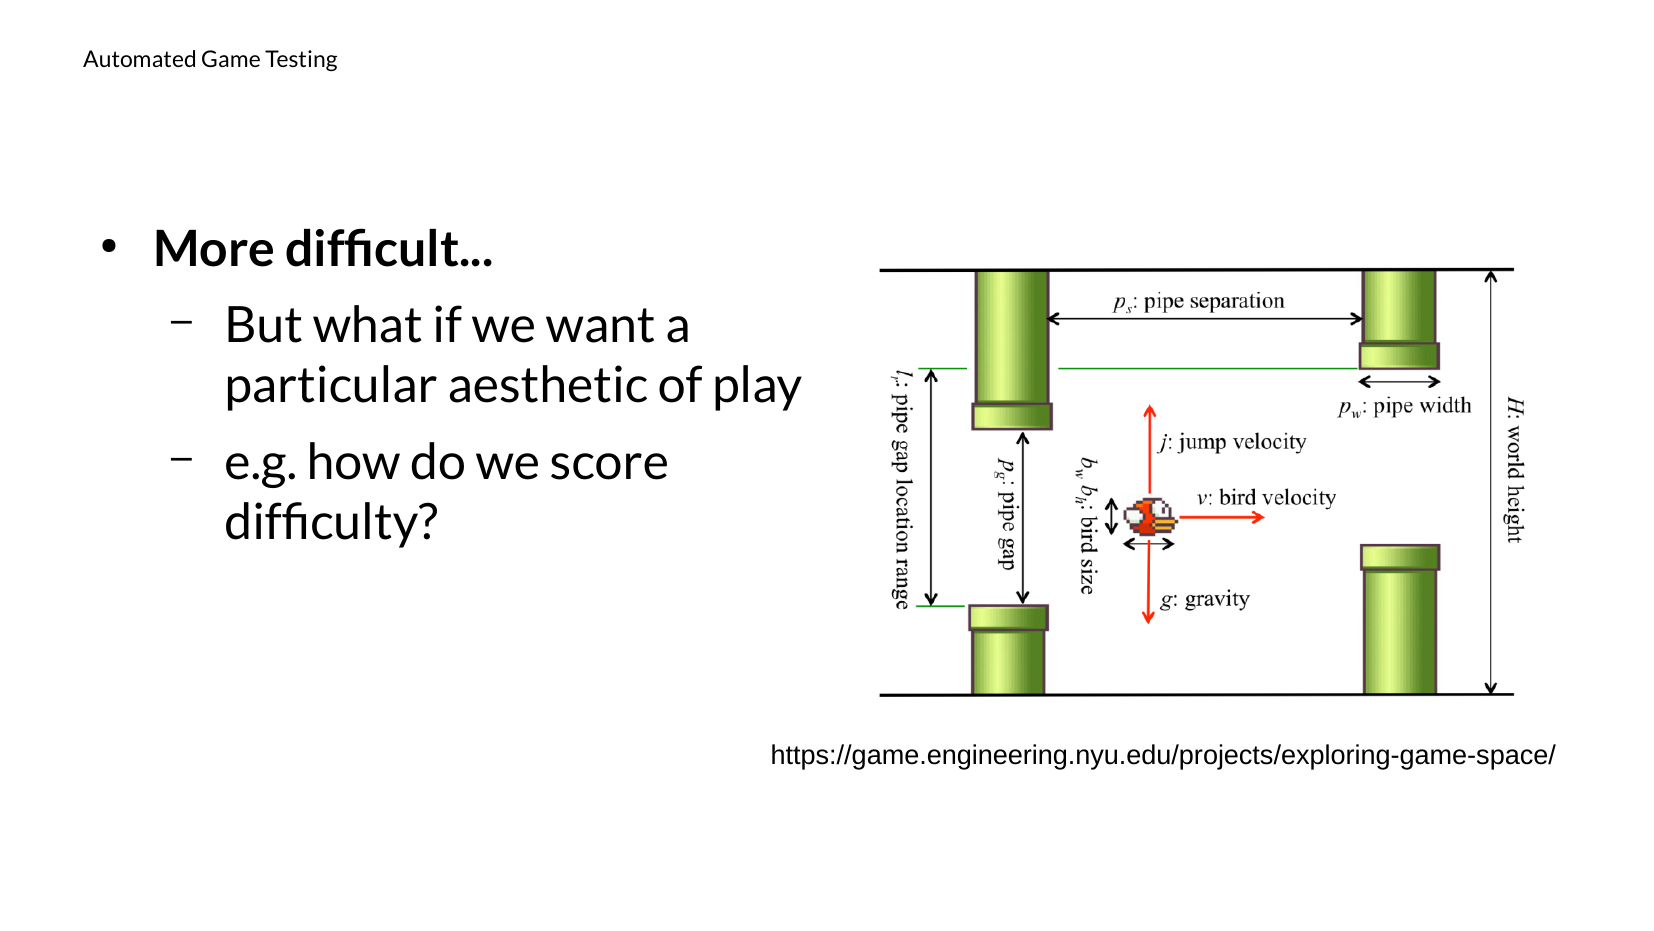

# Automated Game Testing
More difficult...
But what if we want a particular aesthetic of play
e.g. how do we score difficulty?
https://game.engineering.nyu.edu/projects/exploring-game-space/